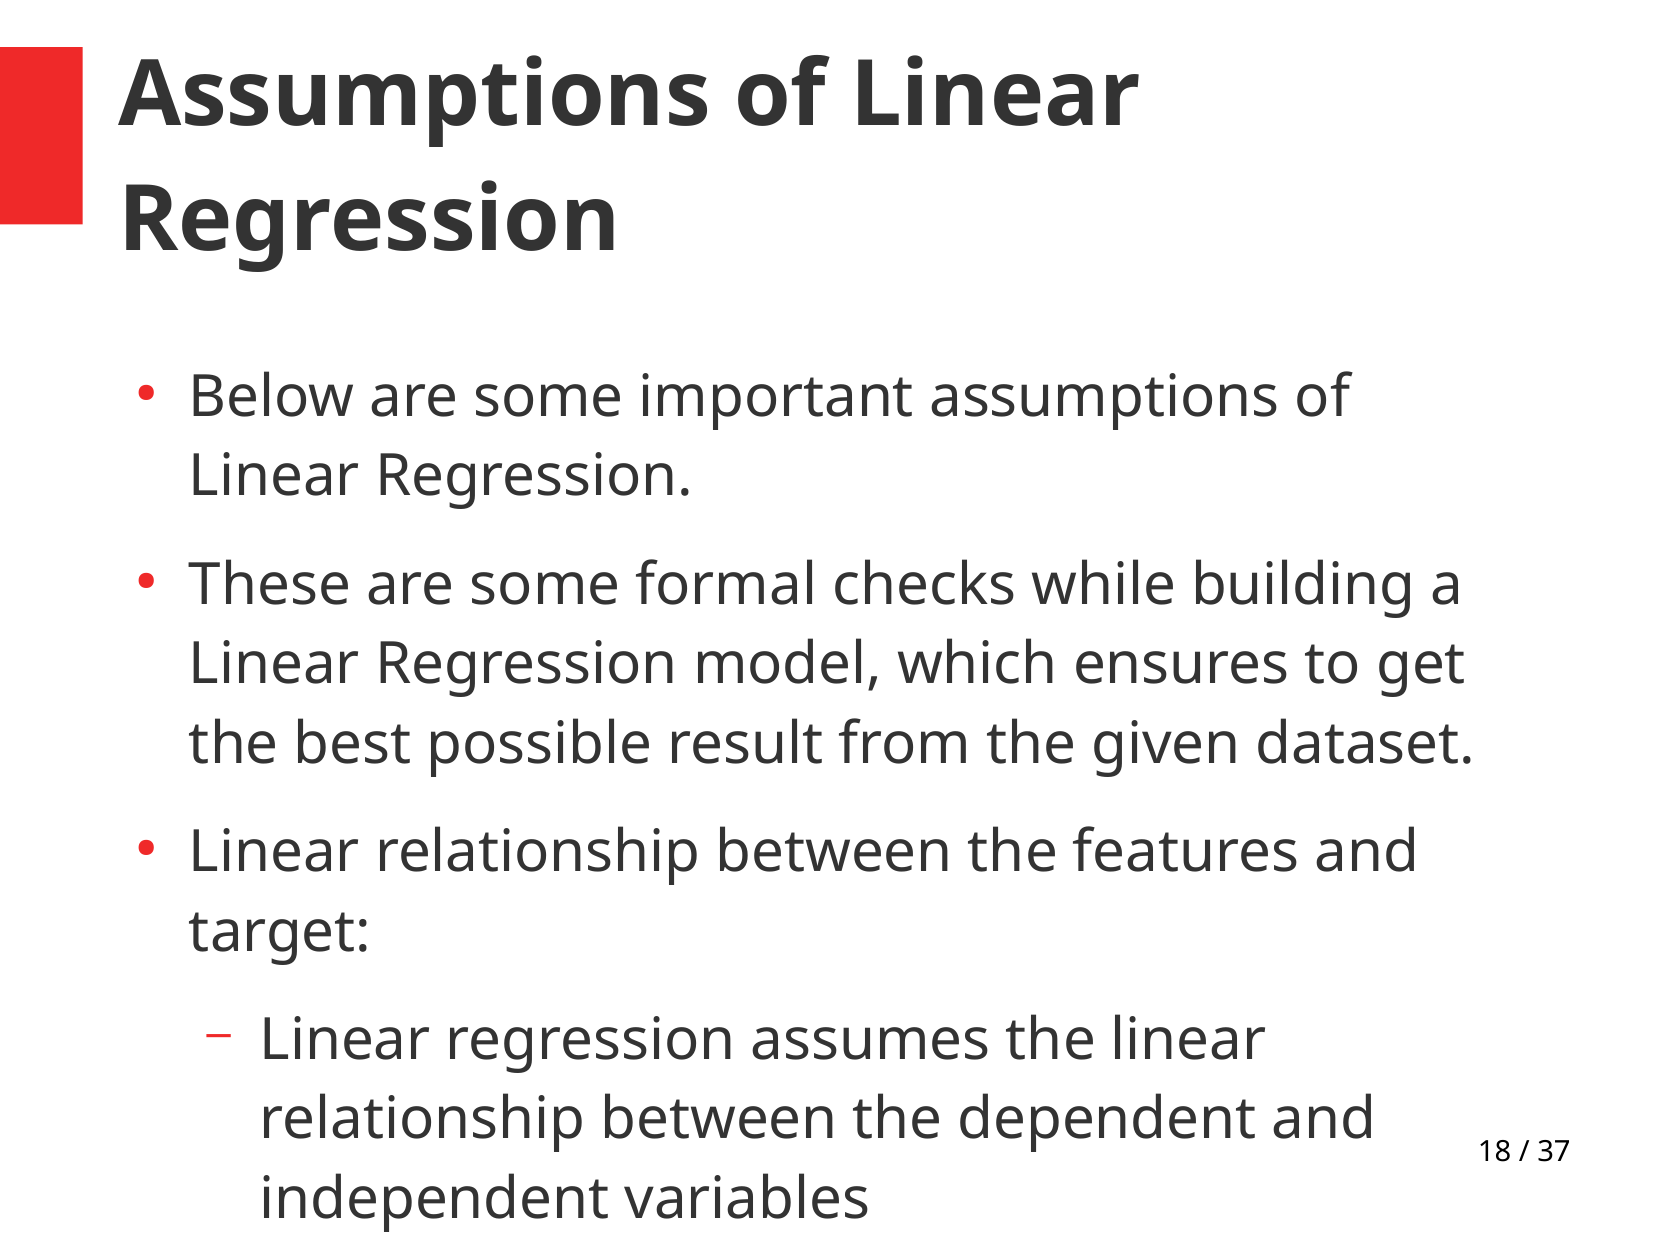

# Assumptions of Linear Regression
Below are some important assumptions of Linear Regression.
These are some formal checks while building a Linear Regression model, which ensures to get the best possible result from the given dataset.
Linear relationship between the features and target:
Linear regression assumes the linear relationship between the dependent and independent variables
18